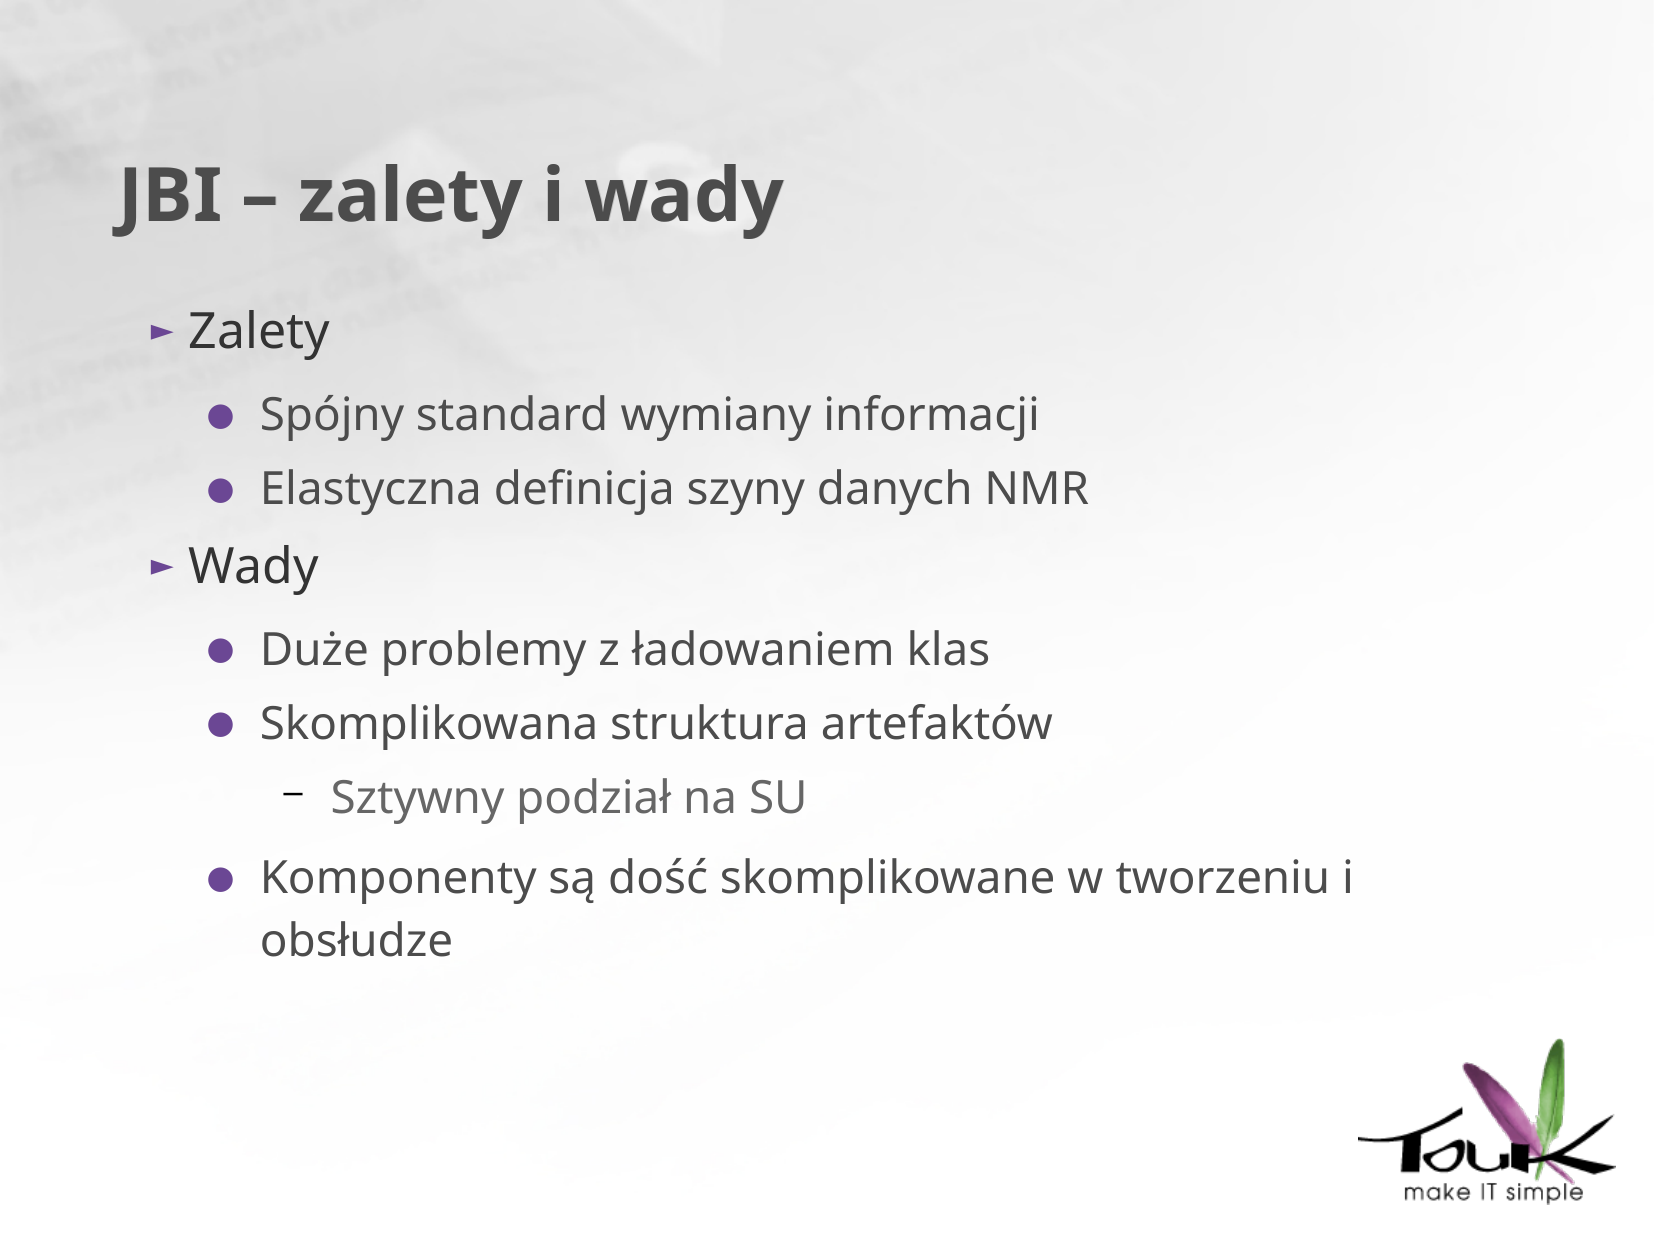

# JBI – zalety i wady
Zalety
Spójny standard wymiany informacji
Elastyczna definicja szyny danych NMR
Wady
Duże problemy z ładowaniem klas
Skomplikowana struktura artefaktów
Sztywny podział na SU
Komponenty są dość skomplikowane w tworzeniu i obsłudze